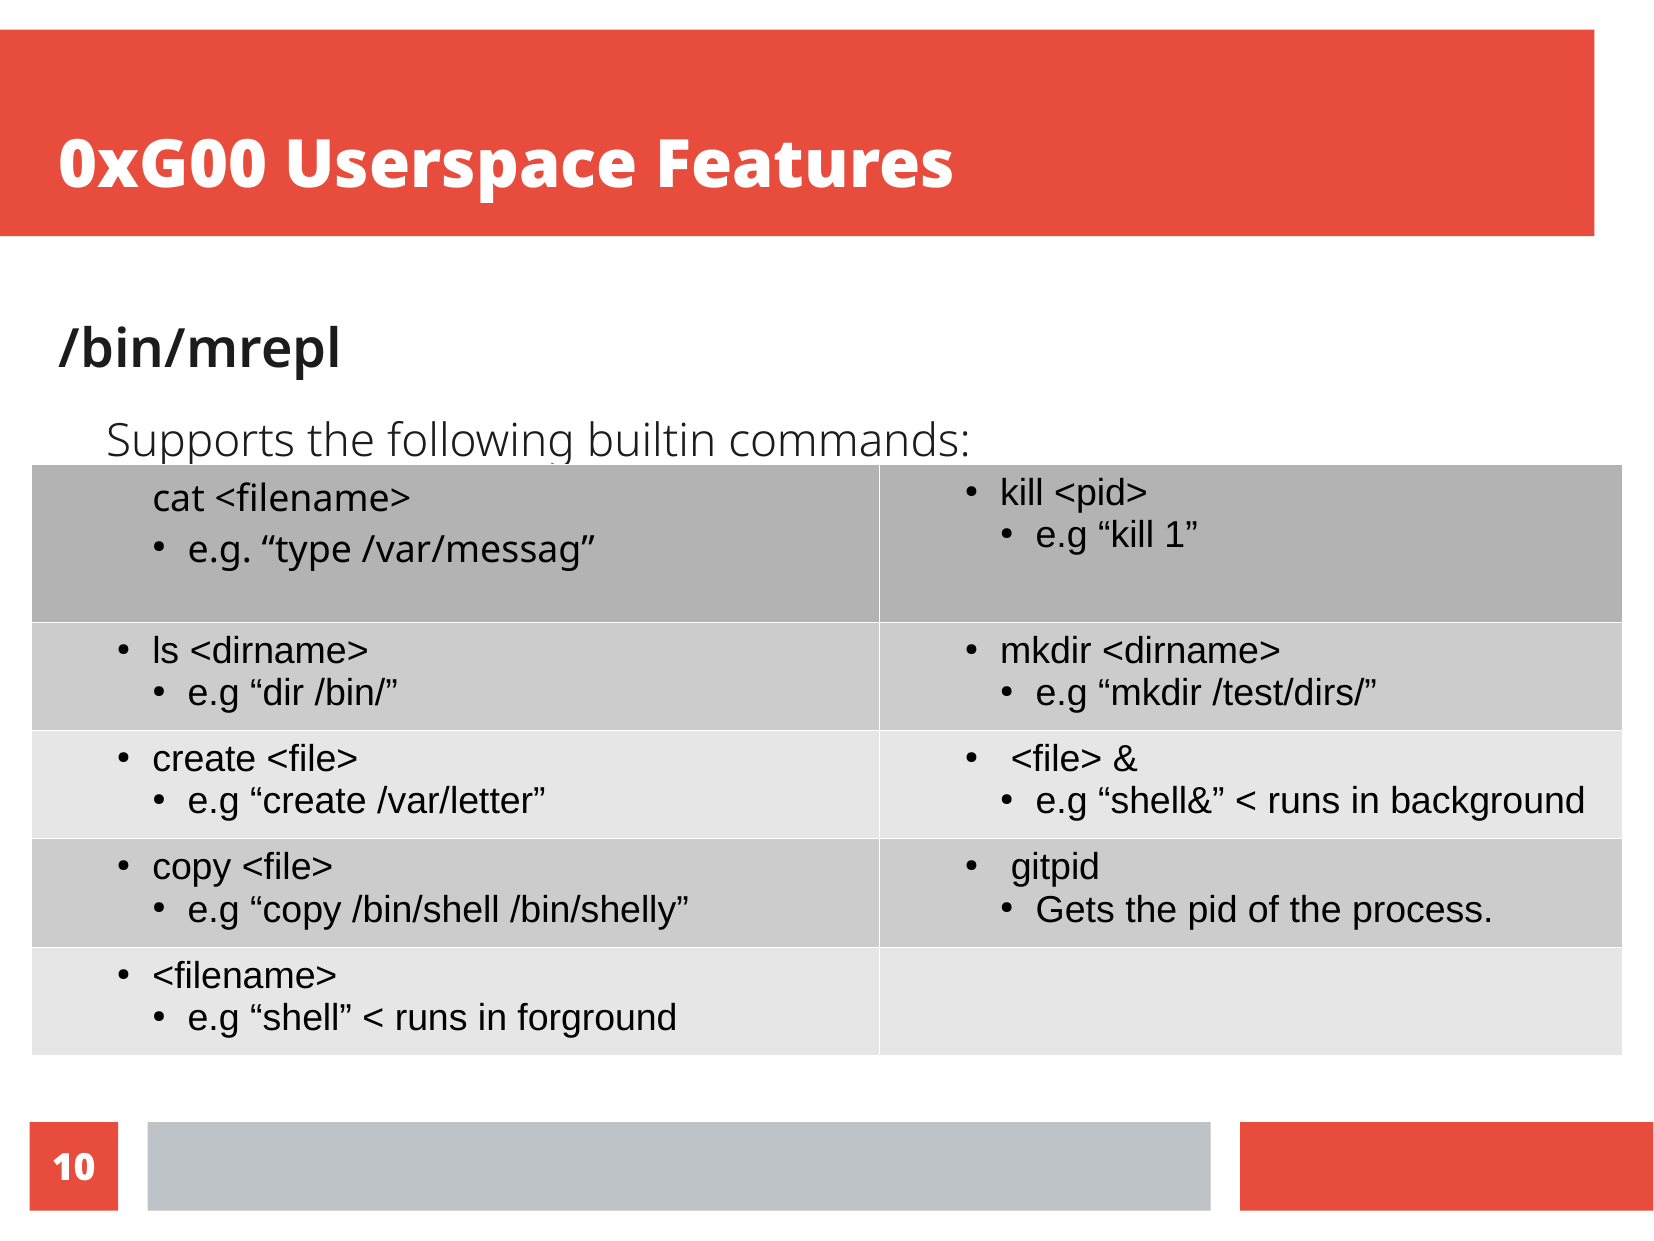

# 0xG00 Userspace Features
/bin/mrepl
Supports the following builtin commands:
| cat <filename> e.g. “type /var/messag” | kill <pid> e.g “kill 1” |
| --- | --- |
| ls <dirname> e.g “dir /bin/” | mkdir <dirname> e.g “mkdir /test/dirs/” |
| create <file> e.g “create /var/letter” | <file> & e.g “shell&” < runs in background |
| copy <file> e.g “copy /bin/shell /bin/shelly” | gitpid Gets the pid of the process. |
| <filename> e.g “shell” < runs in forground | |
10